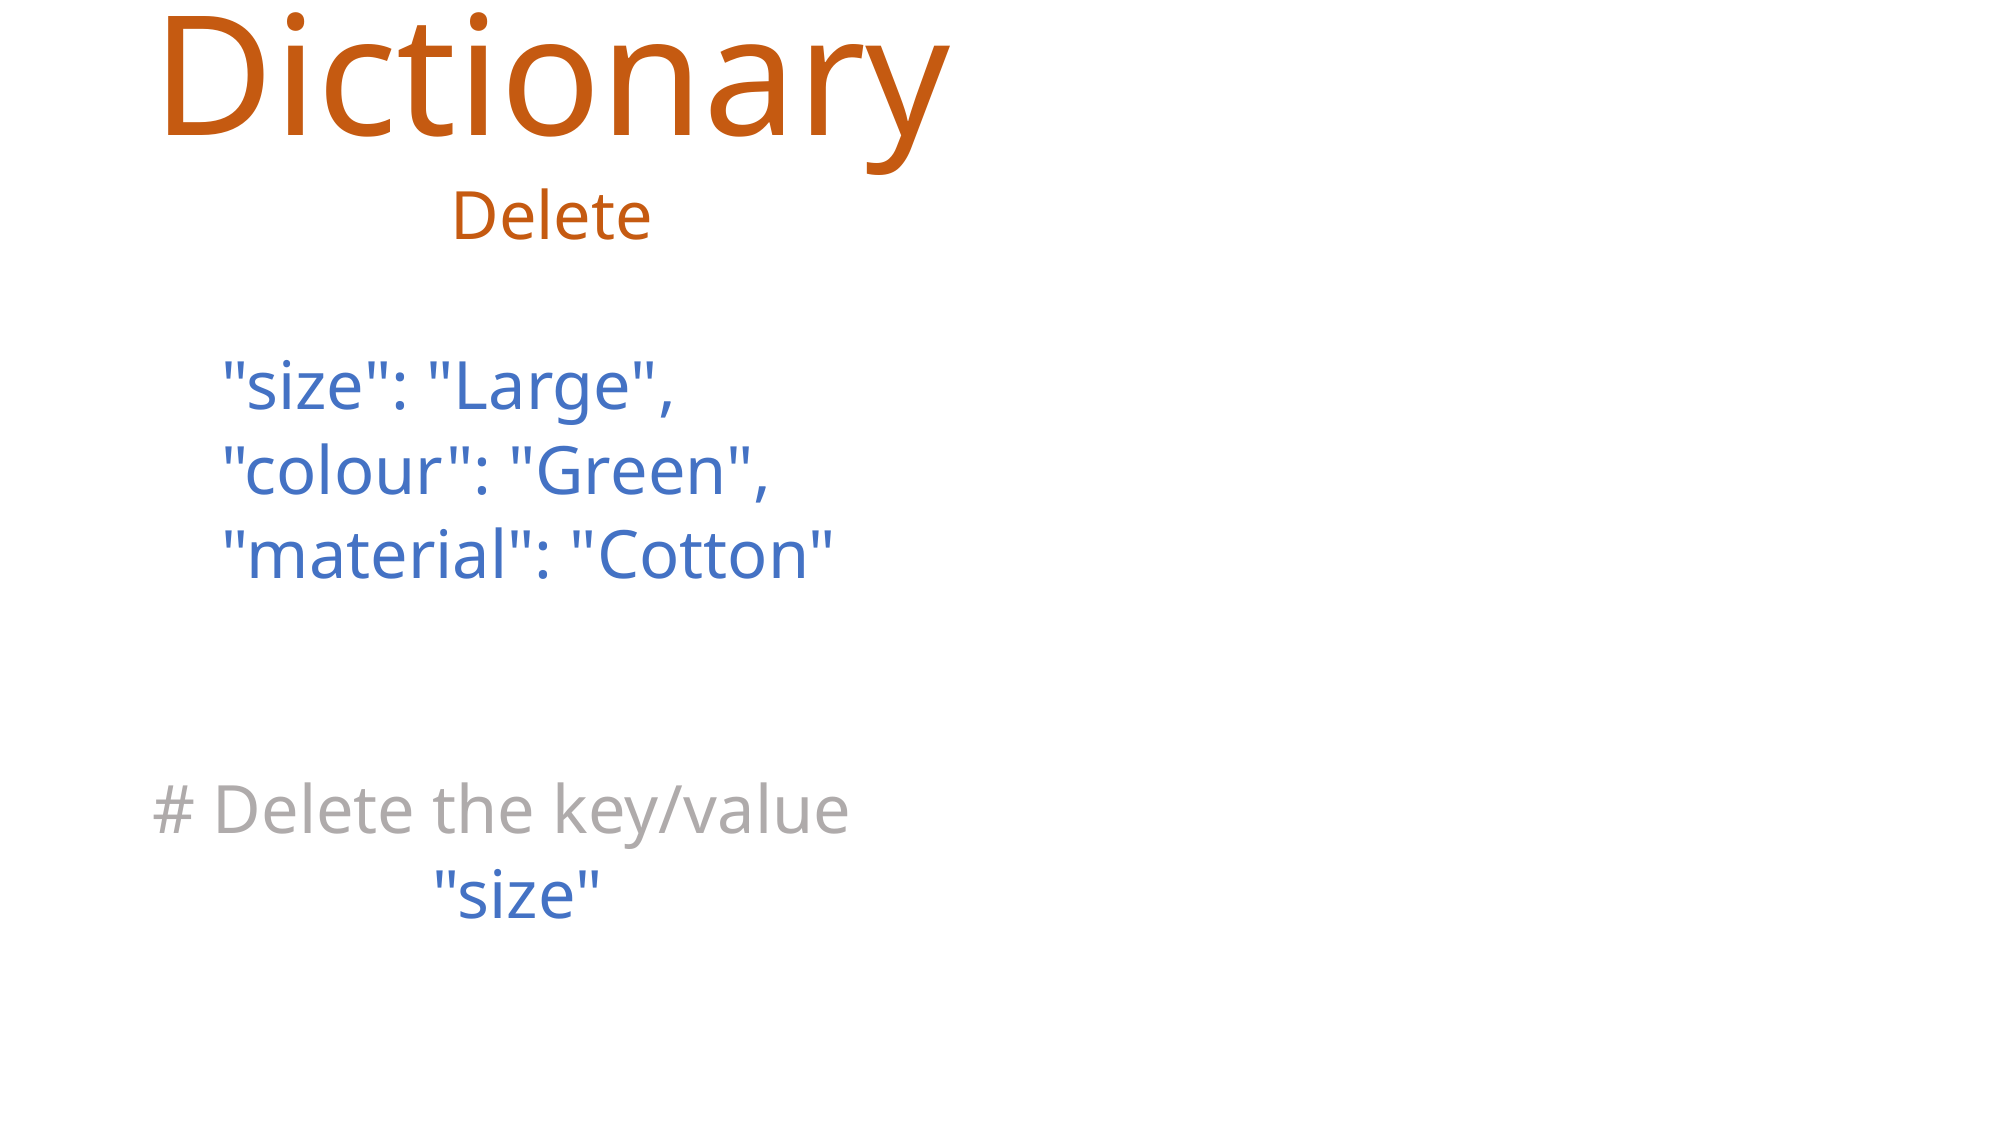

# Dictionary
Delete
shirt = {
 "size": "Large",
 "colour": "Green",
 "material": "Cotton"
}
# Delete the key/value
del(shirt["size"])